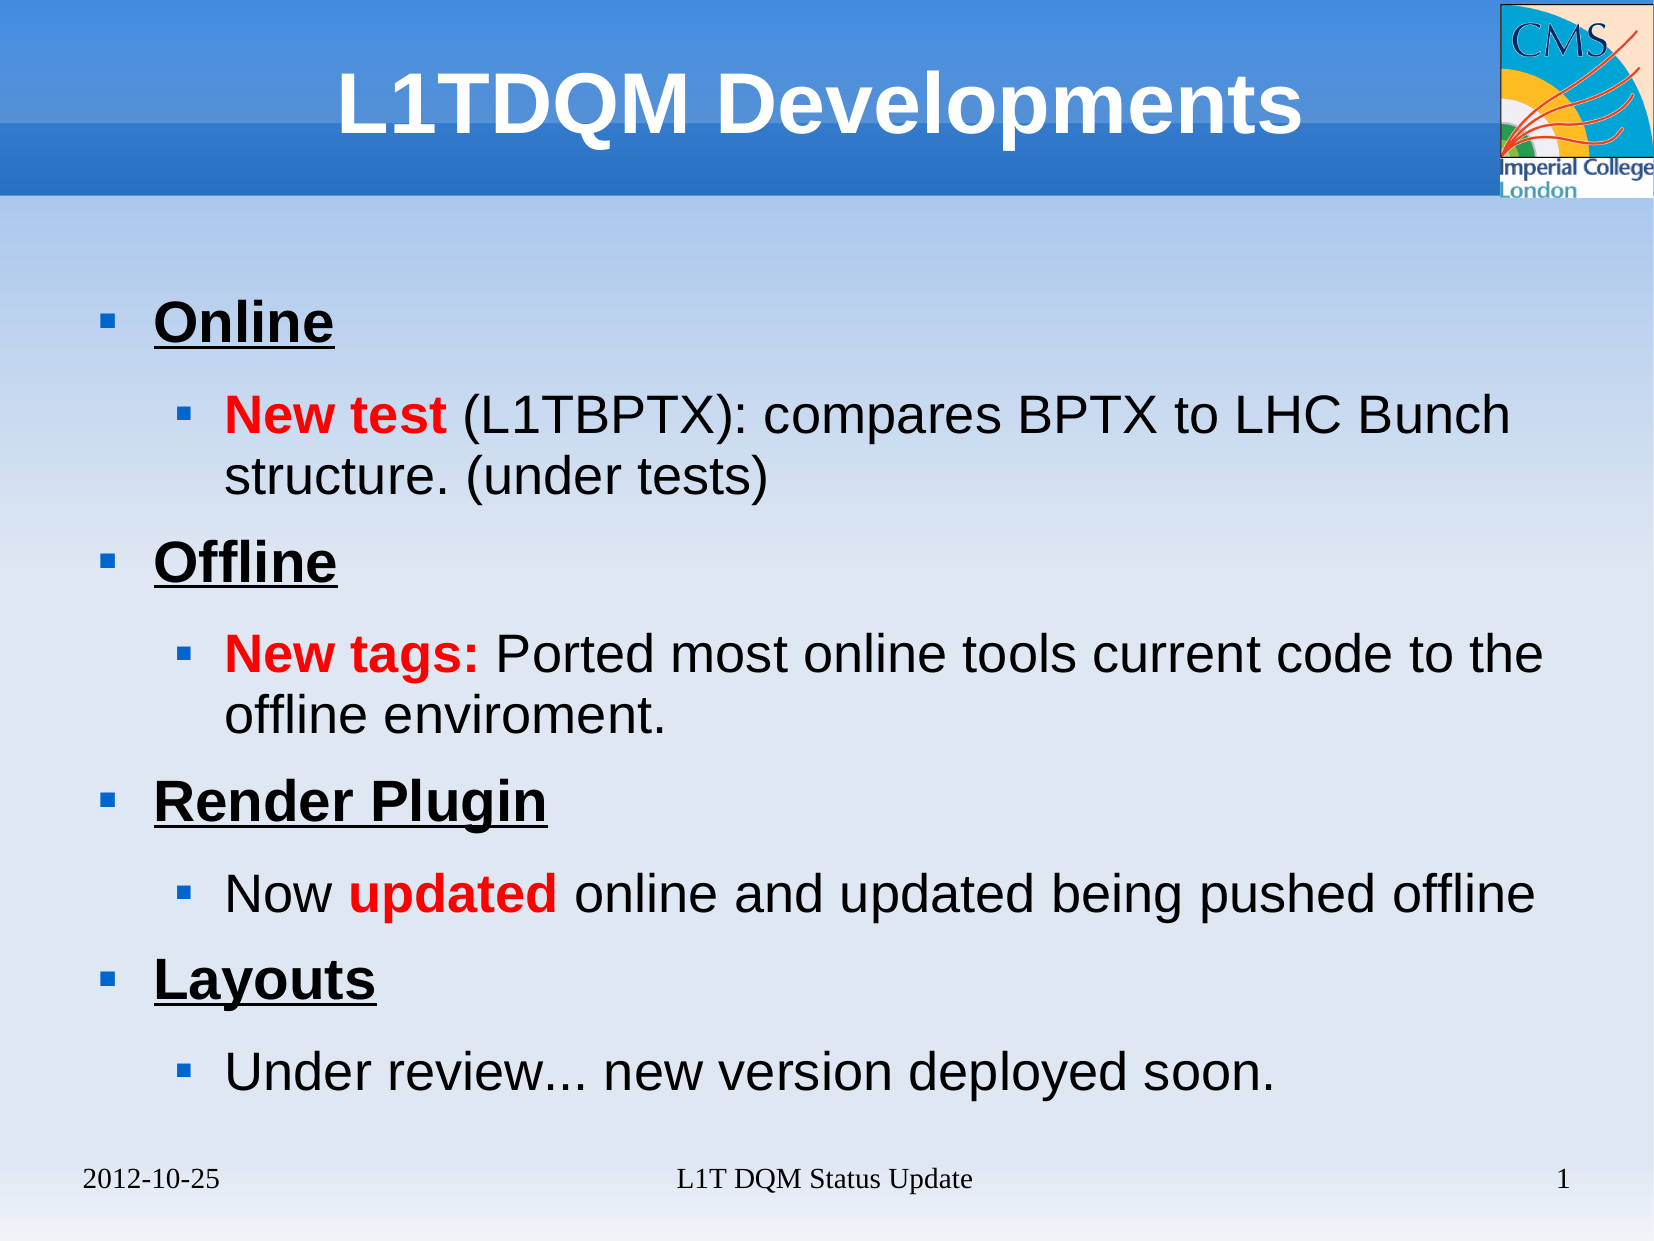

# L1TDQM Developments
Online
New test (L1TBPTX): compares BPTX to LHC Bunch structure. (under tests)
Offline
New tags: Ported most online tools current code to the offline enviroment.
Render Plugin
Now updated online and updated being pushed offline
Layouts
Under review... new version deployed soon.
2012-10-25
L1T DQM Status Update
1